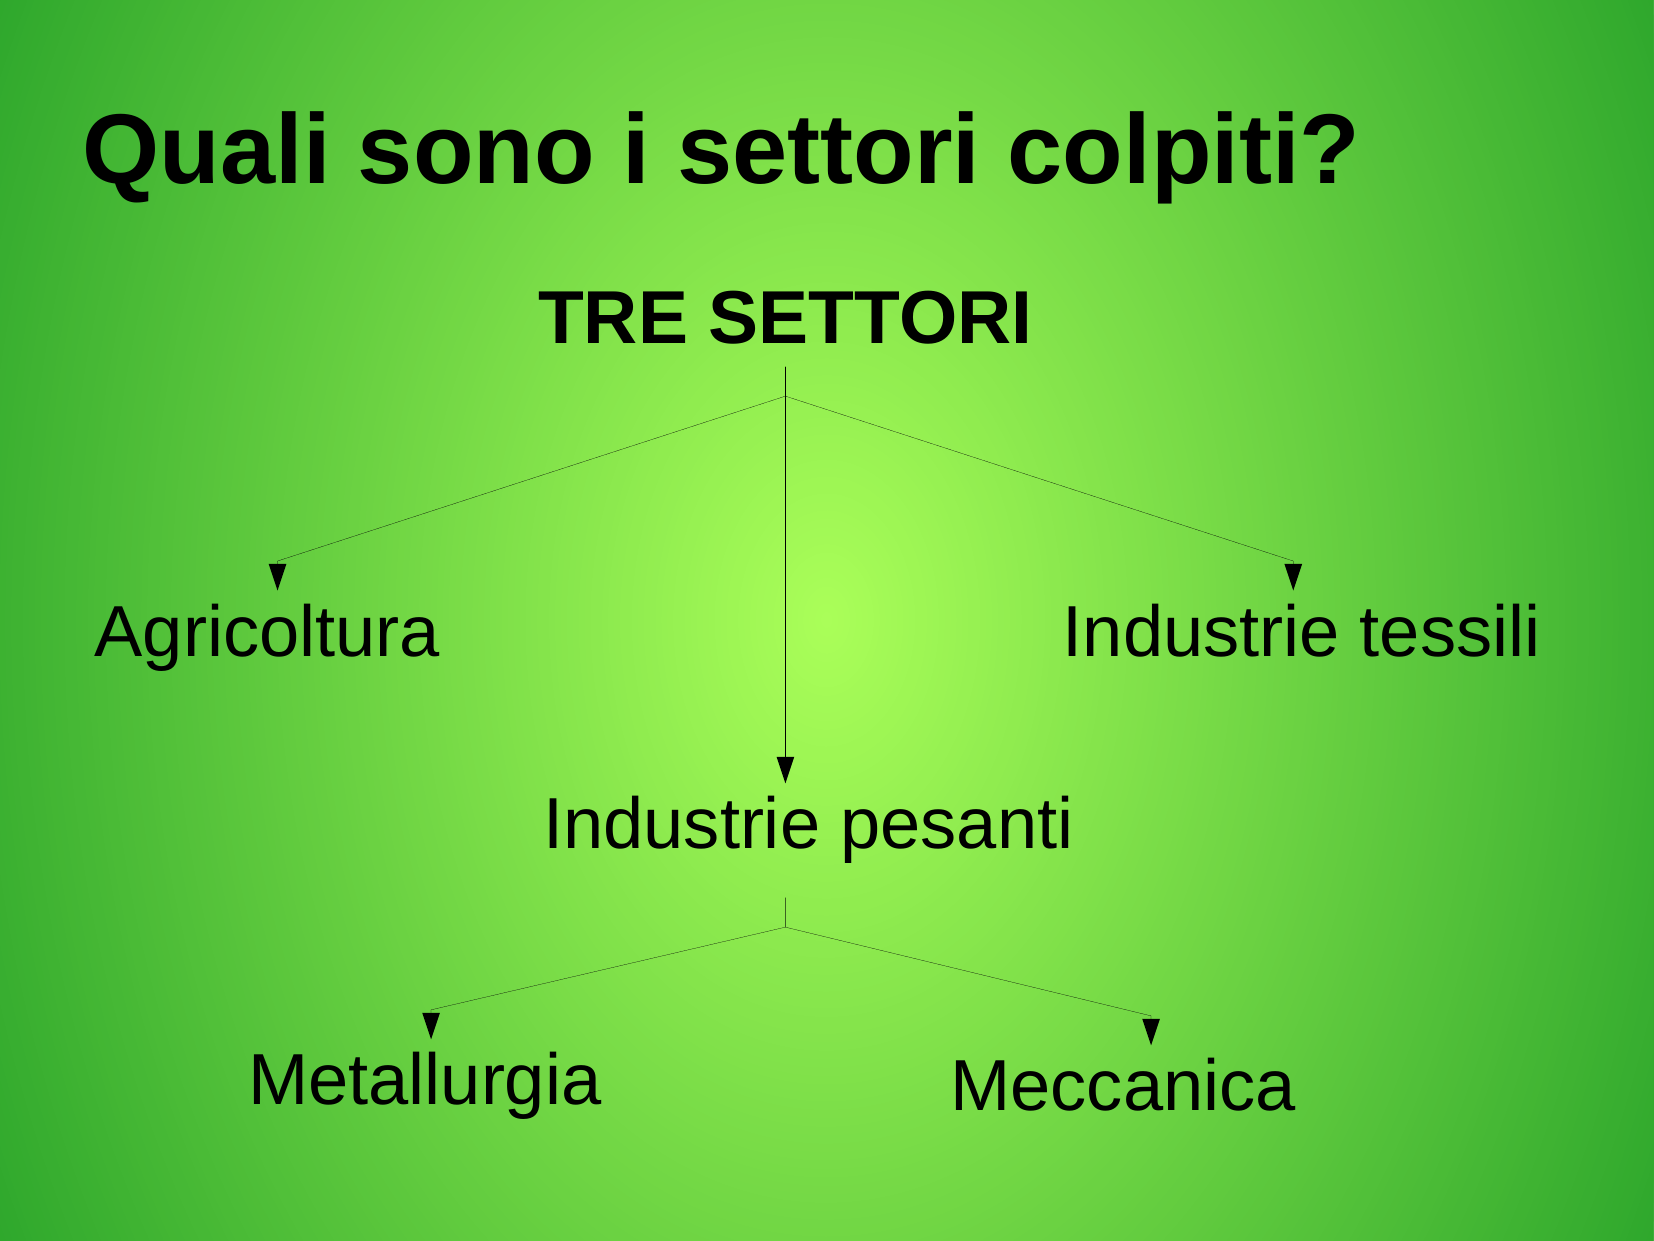

# Quali sono i settori colpiti?
TRE SETTORI
Agricoltura
Industrie tessili
Industrie pesanti
Metallurgia
Meccanica